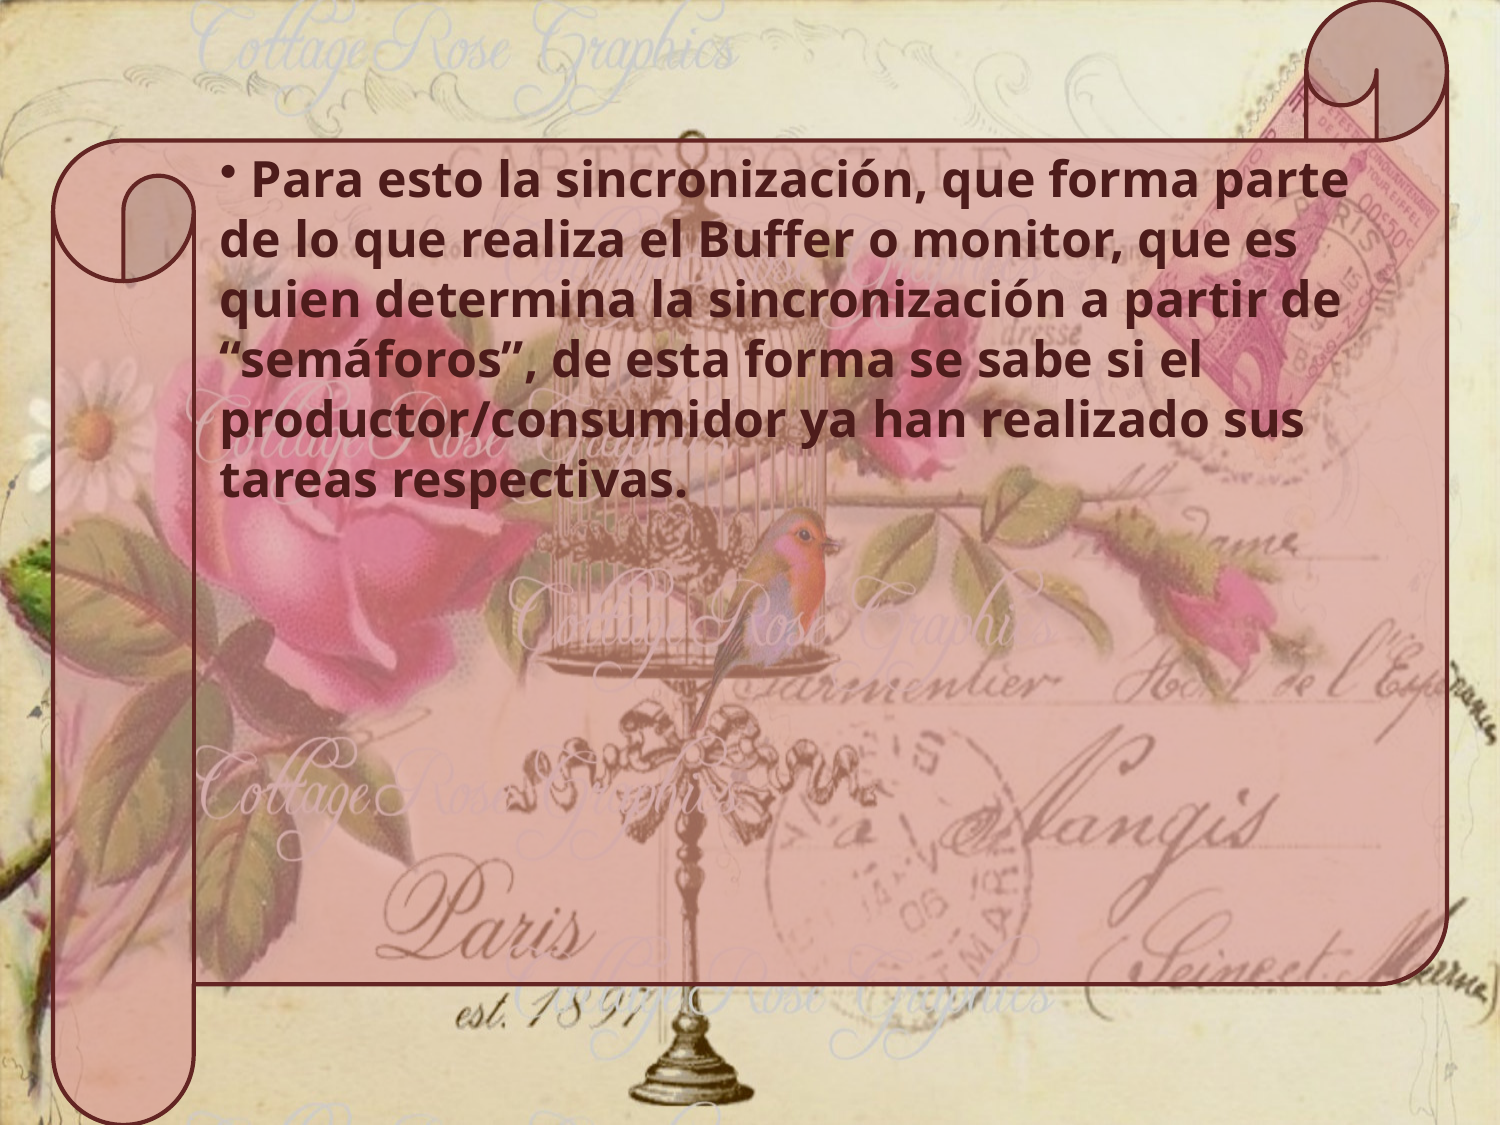

Para esto la sincronización, que forma parte de lo que realiza el Buffer o monitor, que es quien determina la sincronización a partir de “semáforos”, de esta forma se sabe si el productor/consumidor ya han realizado sus tareas respectivas.
#